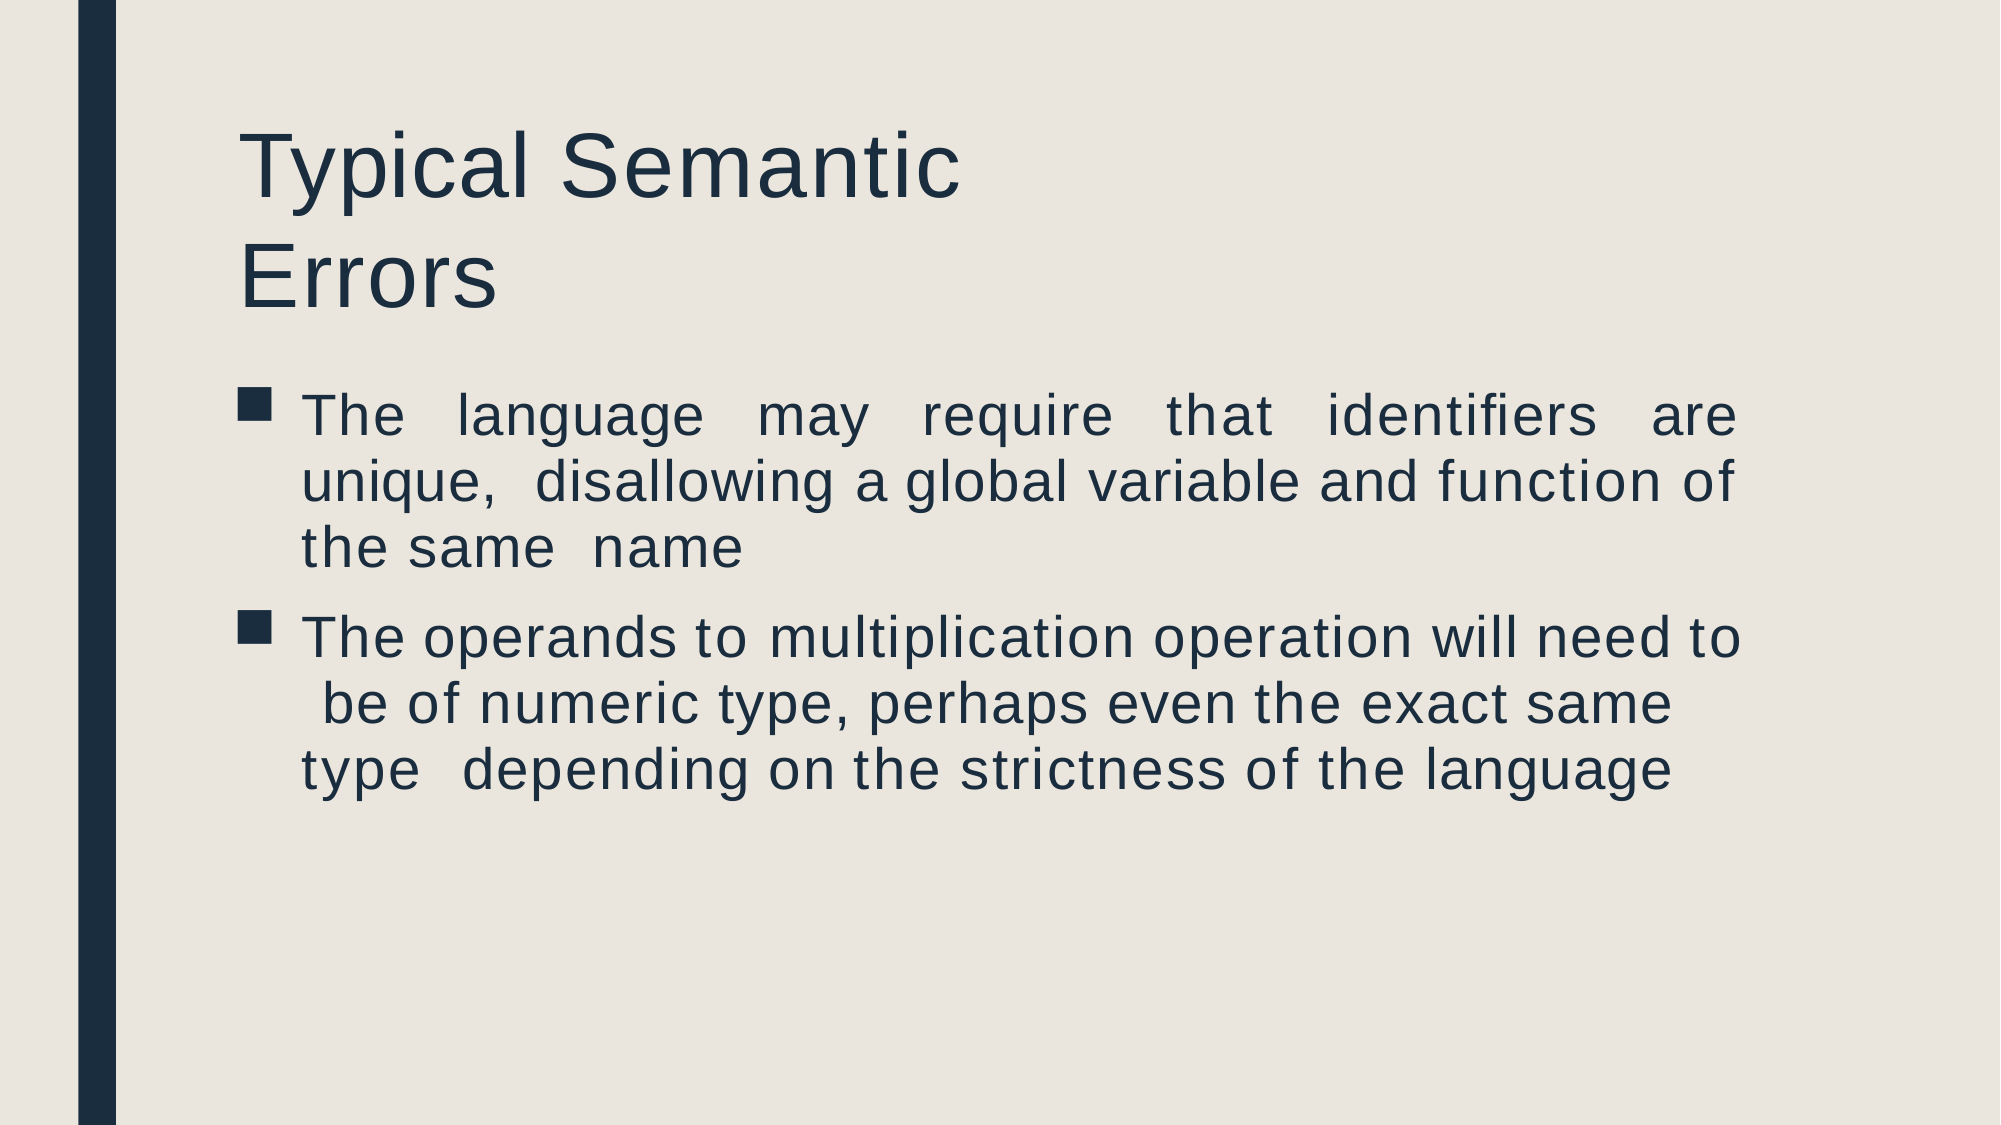

# Typical Semantic Errors
The language may require that identiﬁers are unique, disallowing a global variable and function of the same name
The operands to multiplication operation will need to be of numeric type, perhaps even the exact same type depending on the strictness of the language